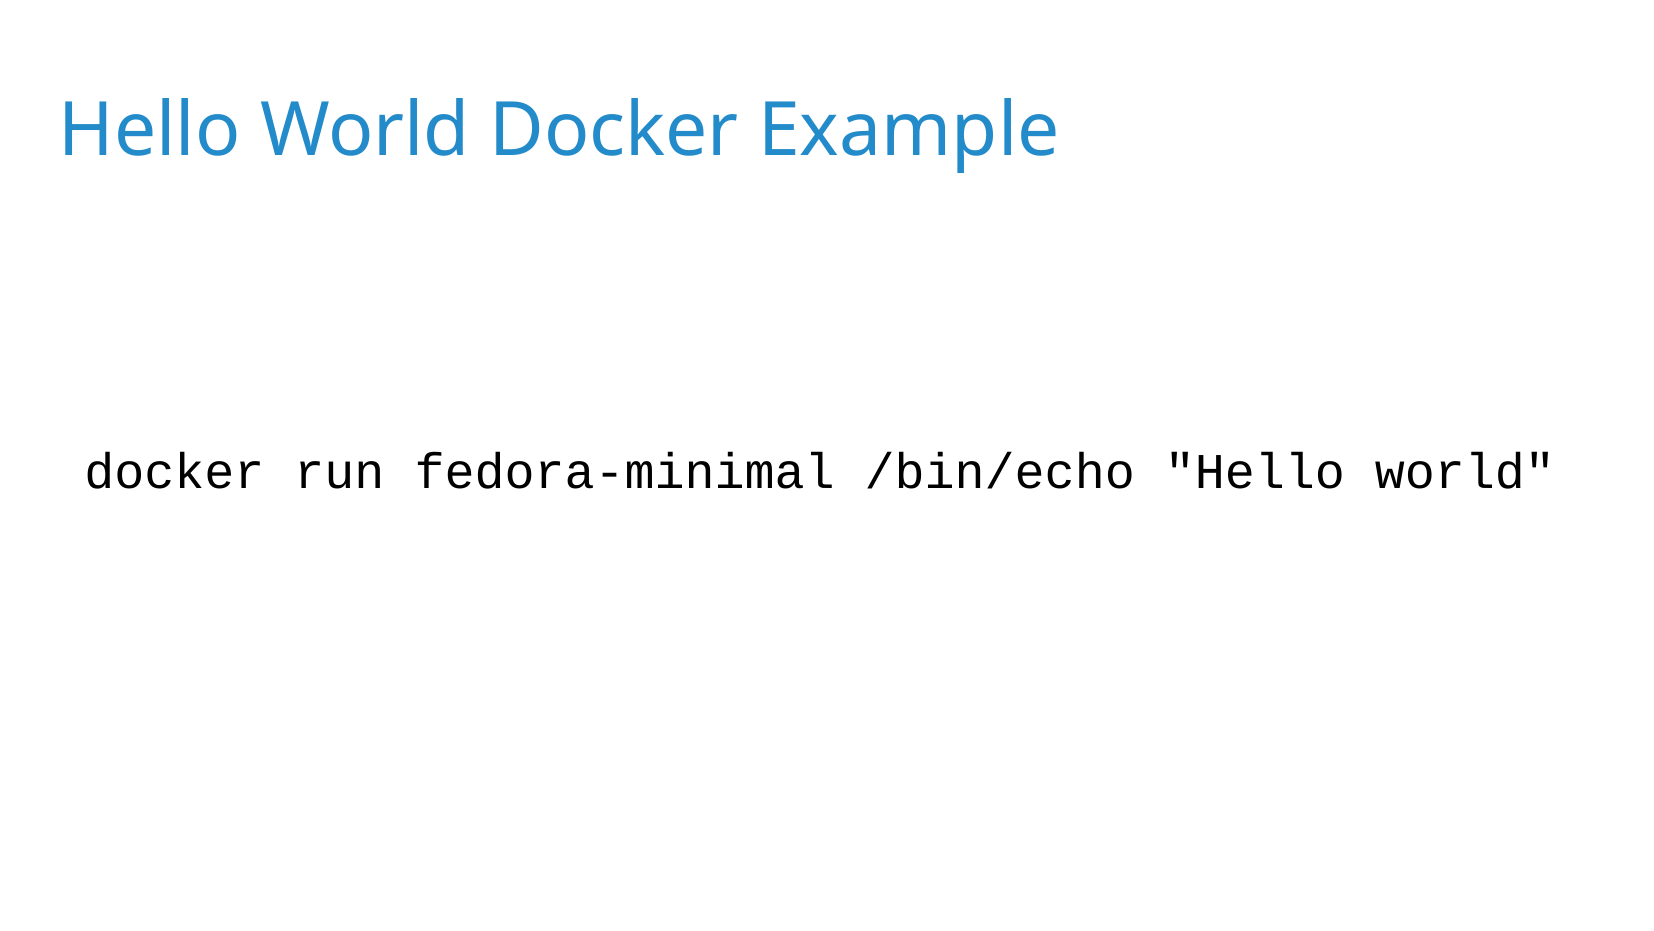

# Hello World Docker Example
docker run fedora-minimal /bin/echo "Hello world"